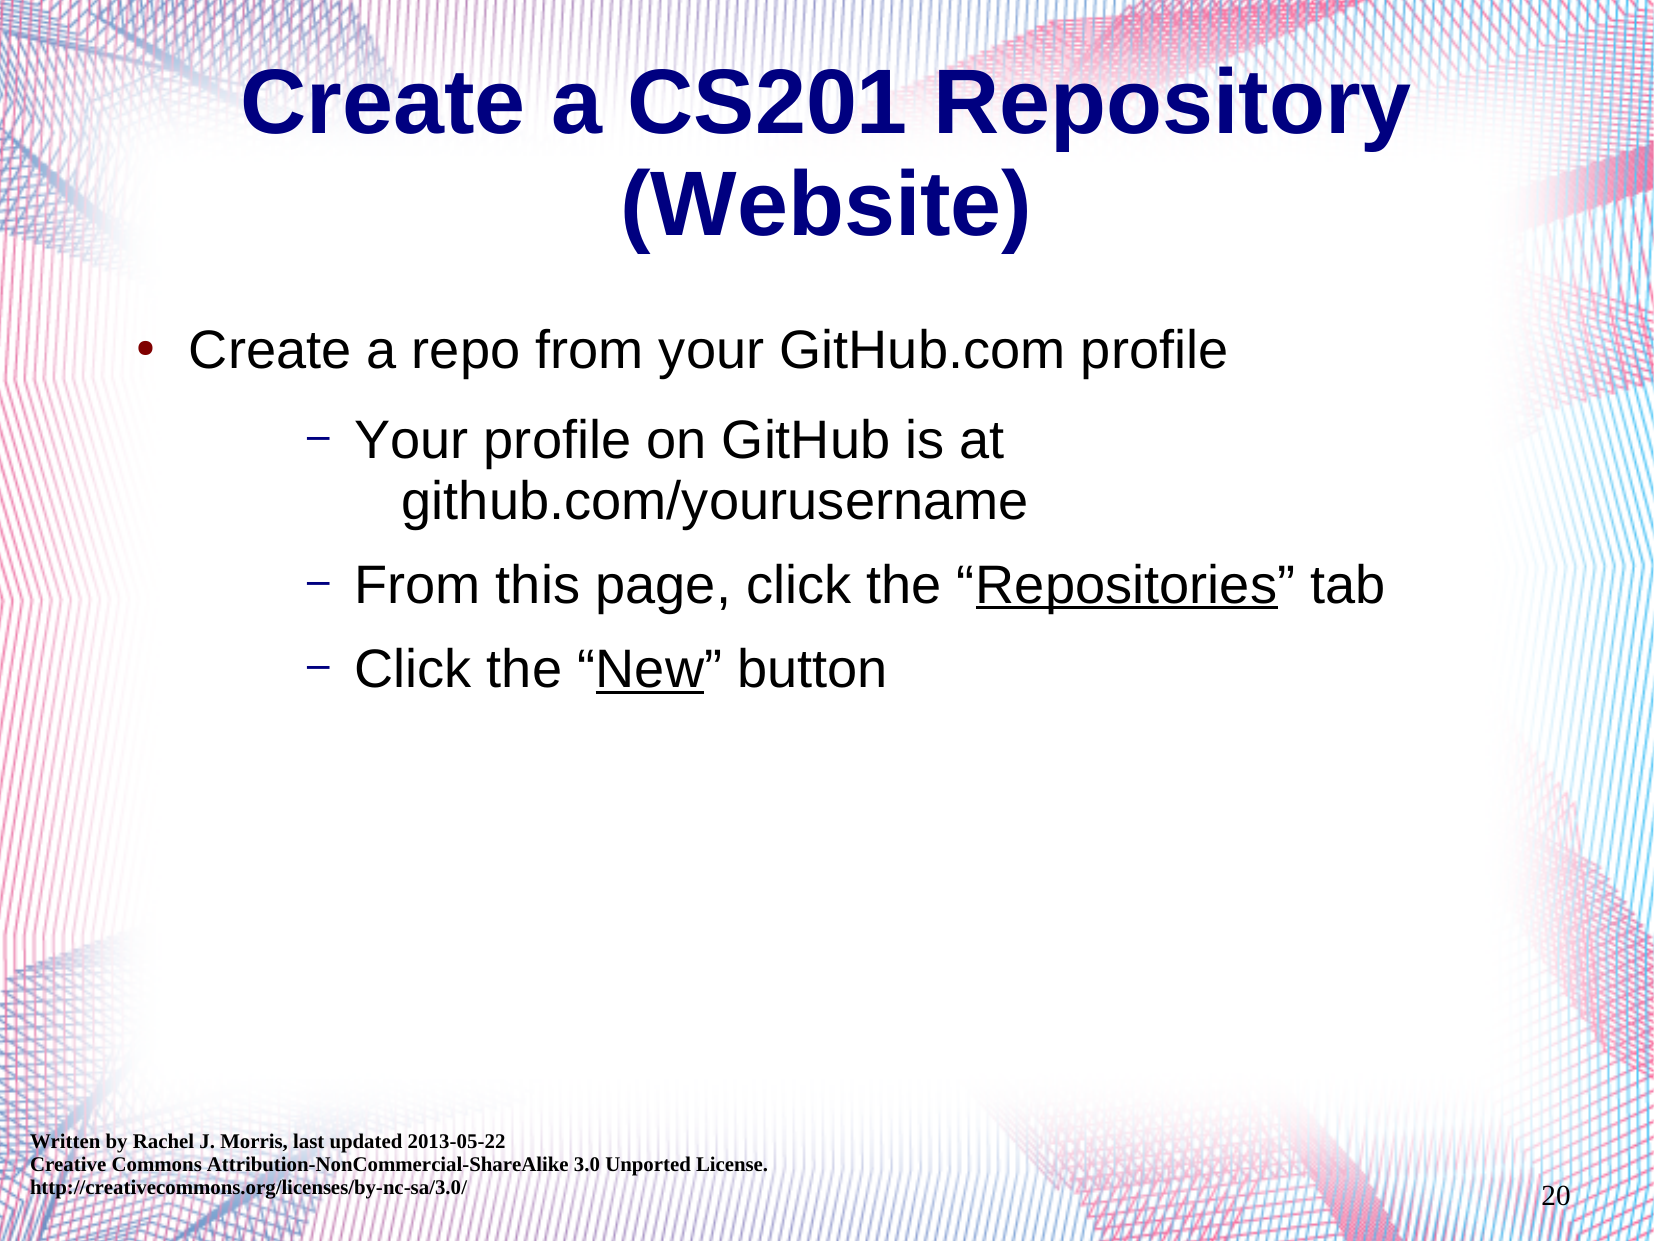

# Create a CS201 Repository (Website)
Create a repo from your GitHub.com profile
Your profile on GitHub is at github.com/yourusername
From this page, click the “Repositories” tab
Click the “New” button
20